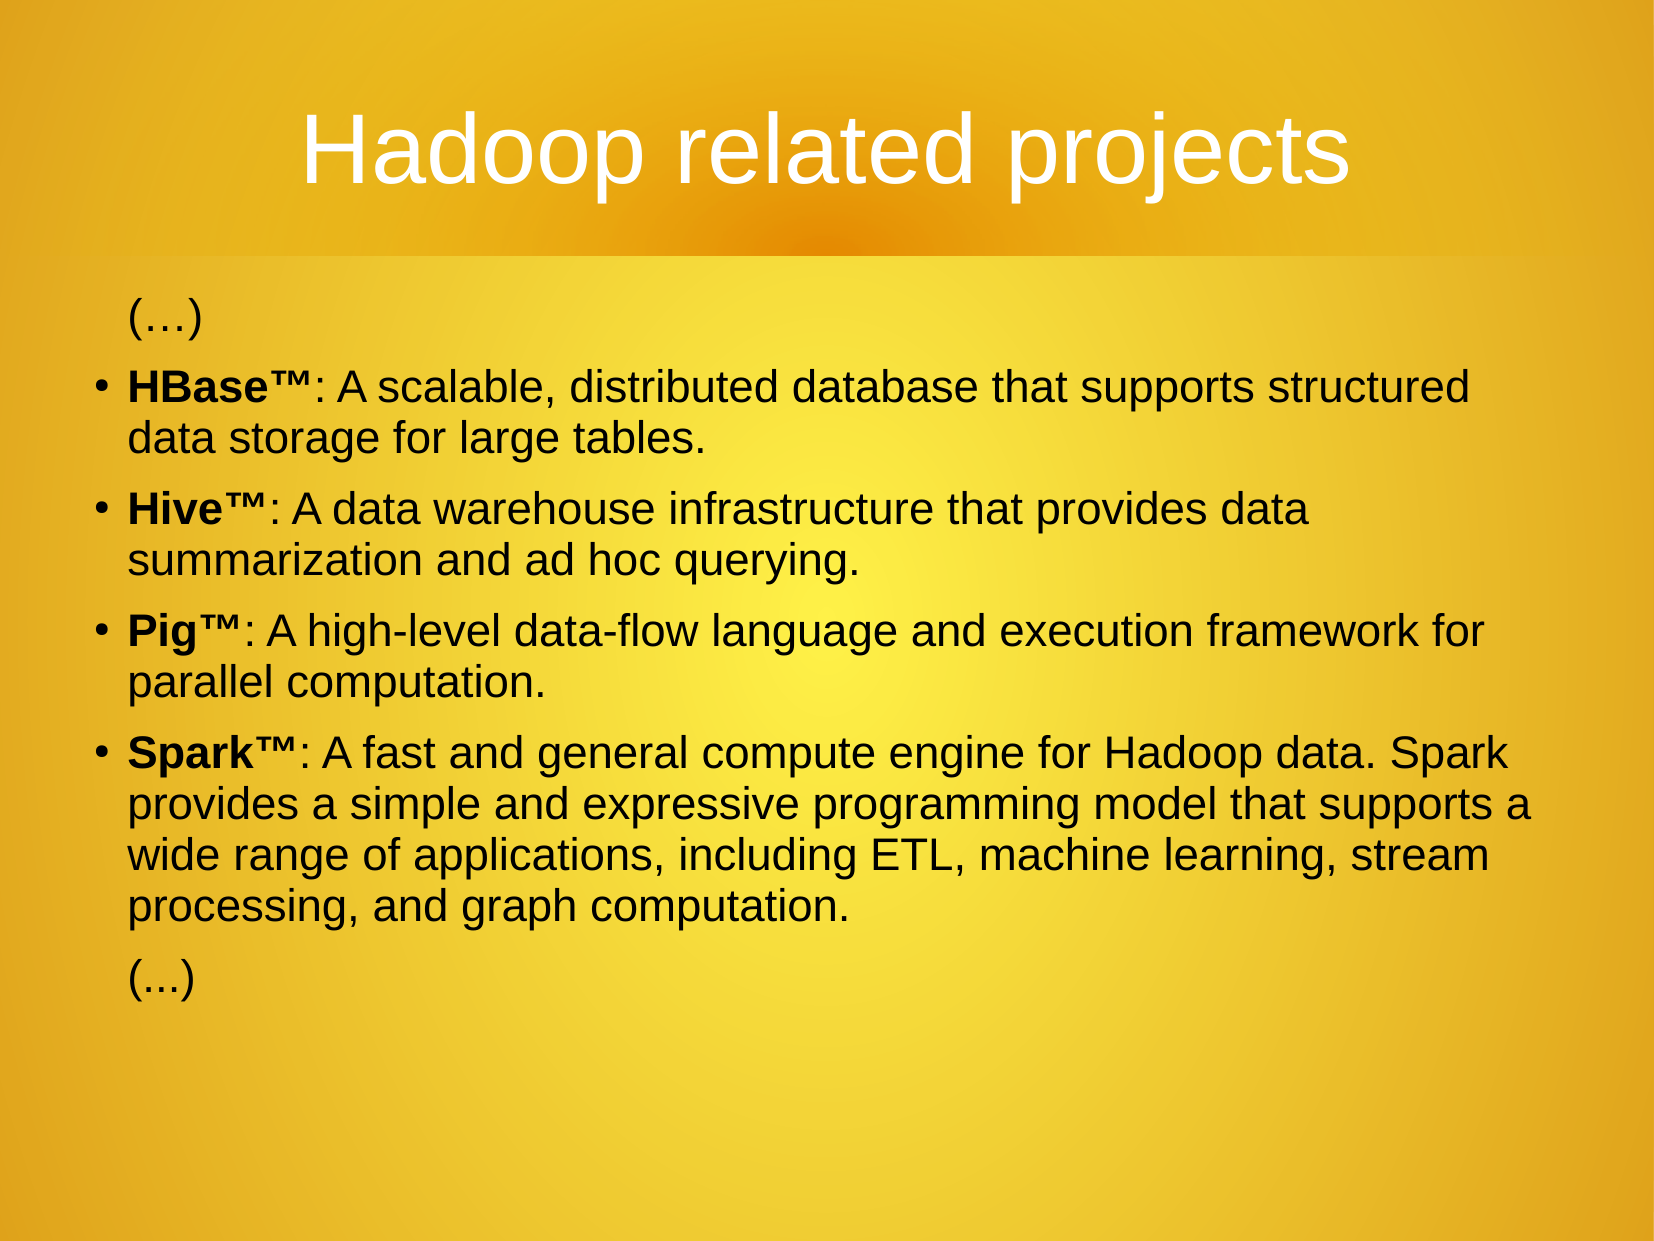

# Hadoop related projects
(…)
HBase™: A scalable, distributed database that supports structured data storage for large tables.
Hive™: A data warehouse infrastructure that provides data summarization and ad hoc querying.
Pig™: A high-level data-flow language and execution framework for parallel computation.
Spark™: A fast and general compute engine for Hadoop data. Spark provides a simple and expressive programming model that supports a wide range of applications, including ETL, machine learning, stream processing, and graph computation.
(...)